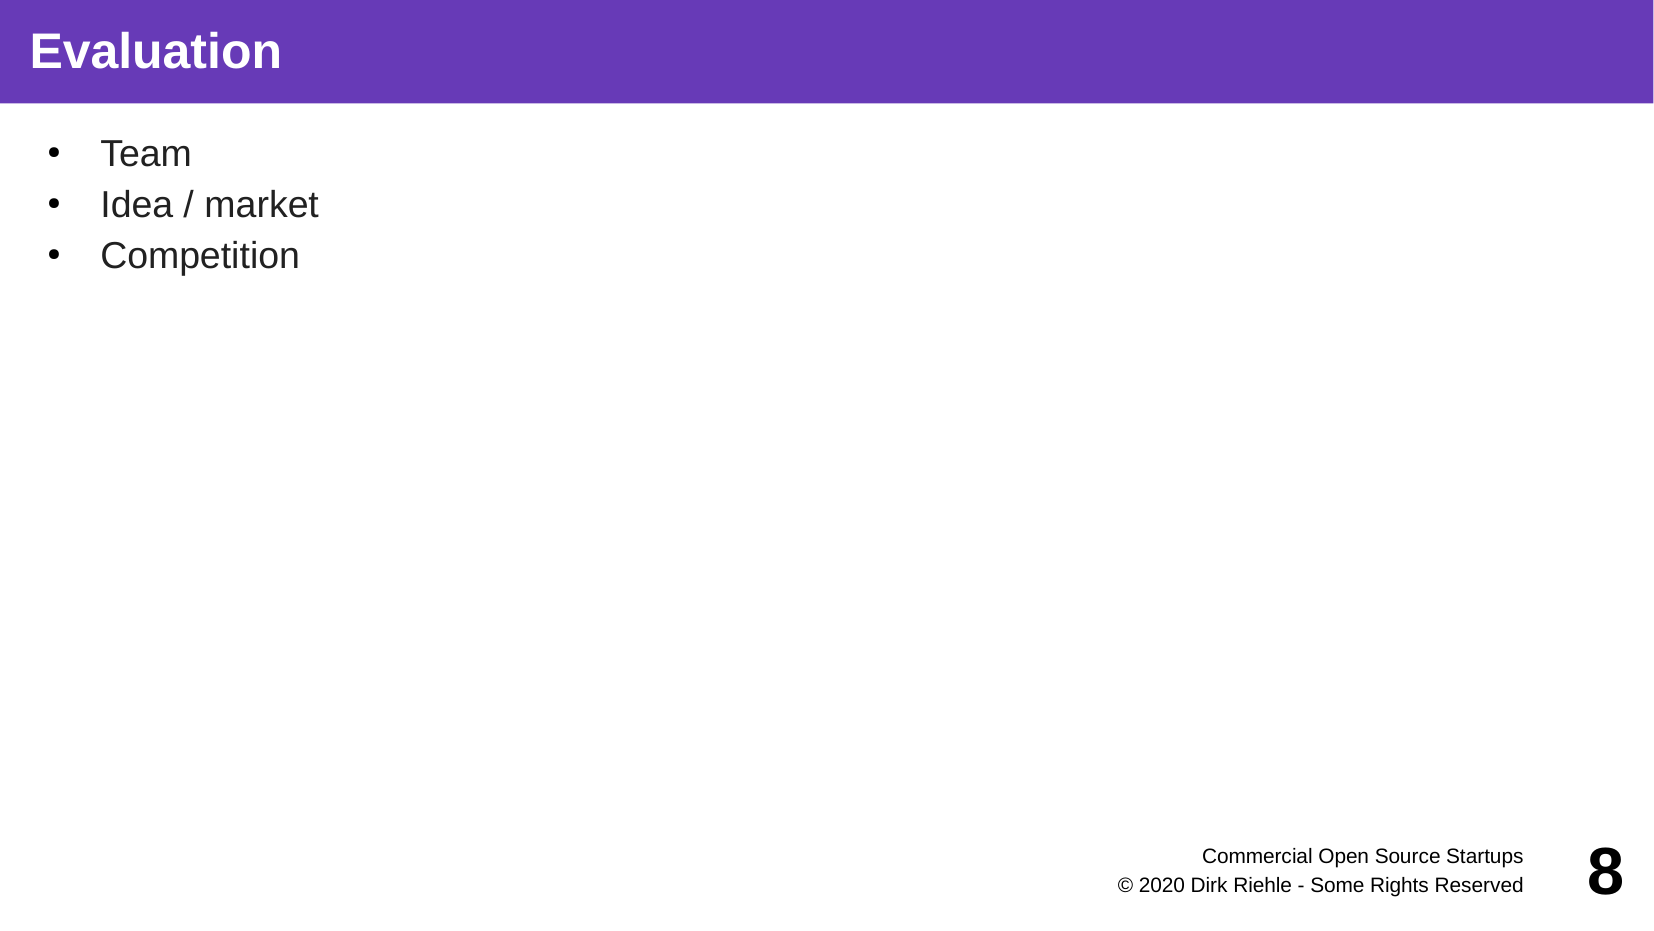

# Evaluation
Team
Idea / market
Competition
Commercial Open Source Startups
8
© 2020 Dirk Riehle - Some Rights Reserved